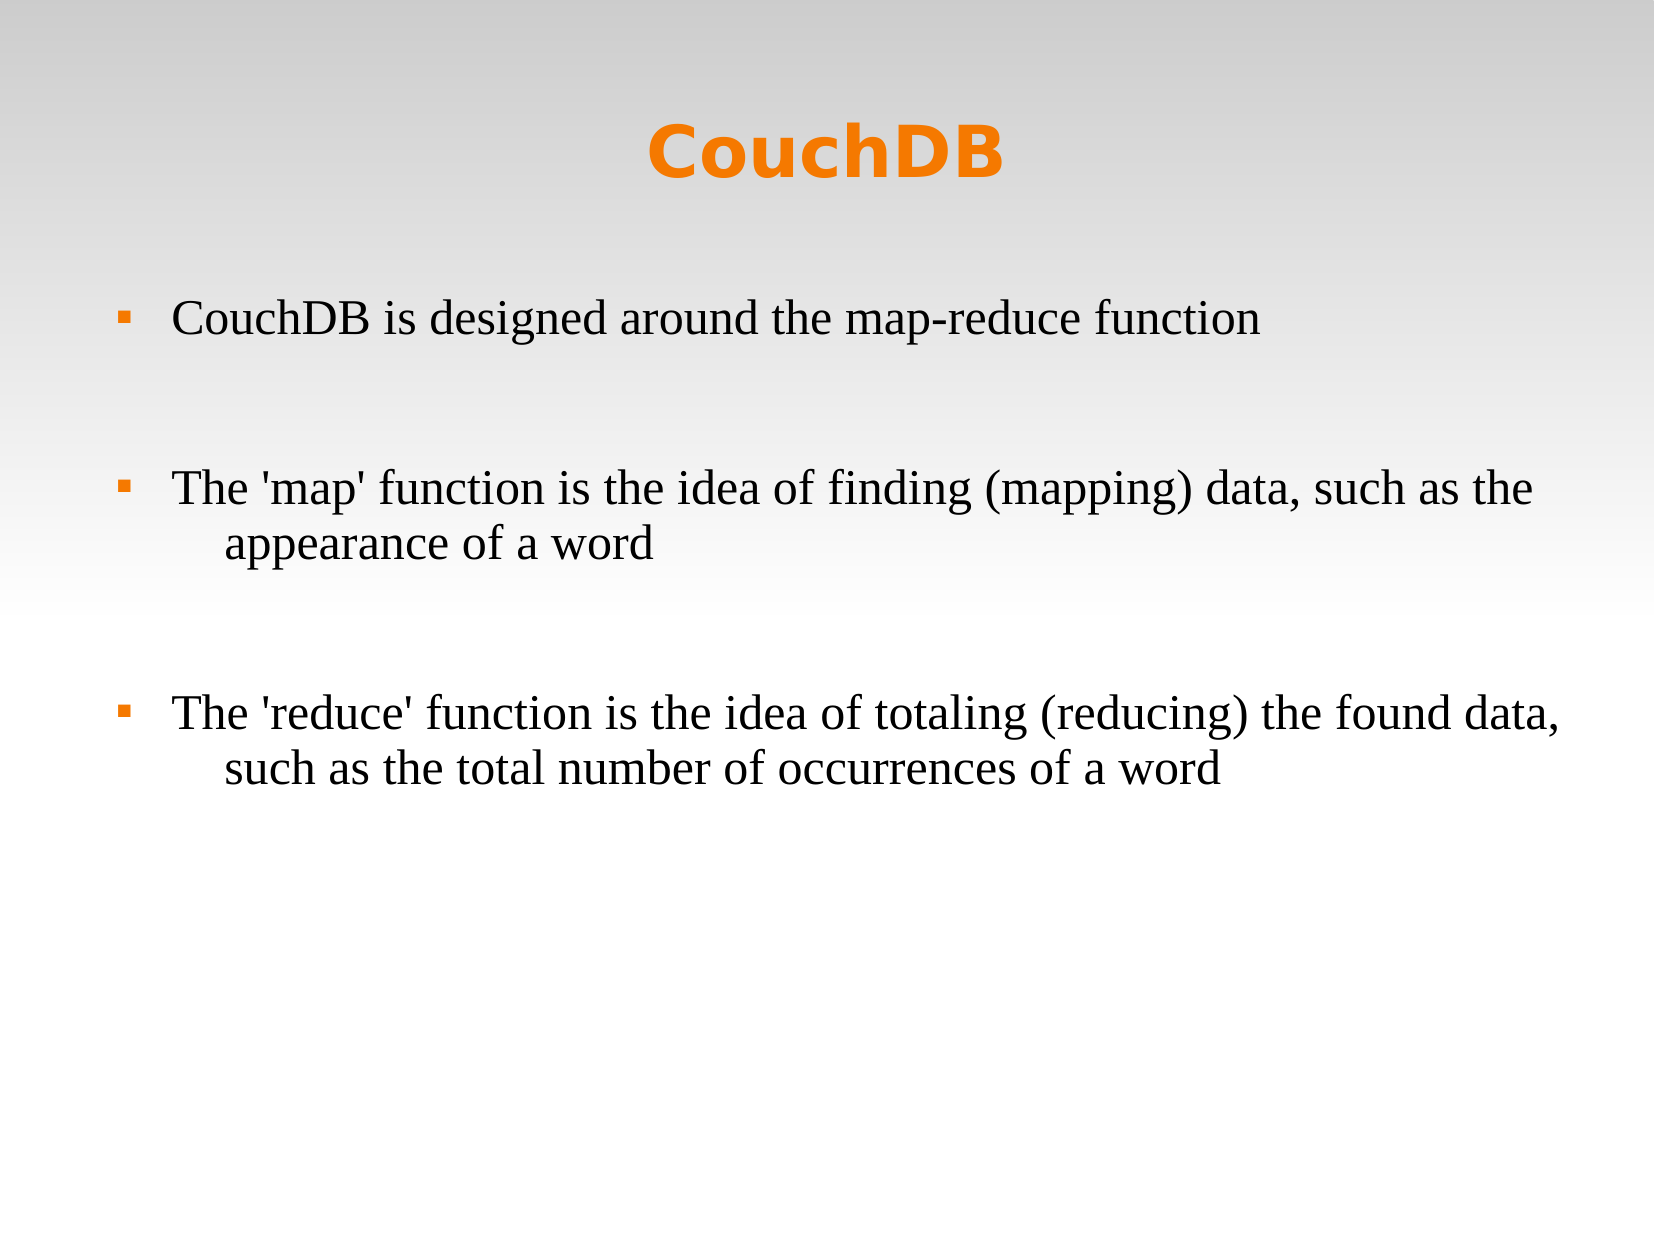

# CouchDB
CouchDB is designed around the map-reduce function
The 'map' function is the idea of finding (mapping) data, such as the appearance of a word
The 'reduce' function is the idea of totaling (reducing) the found data, such as the total number of occurrences of a word